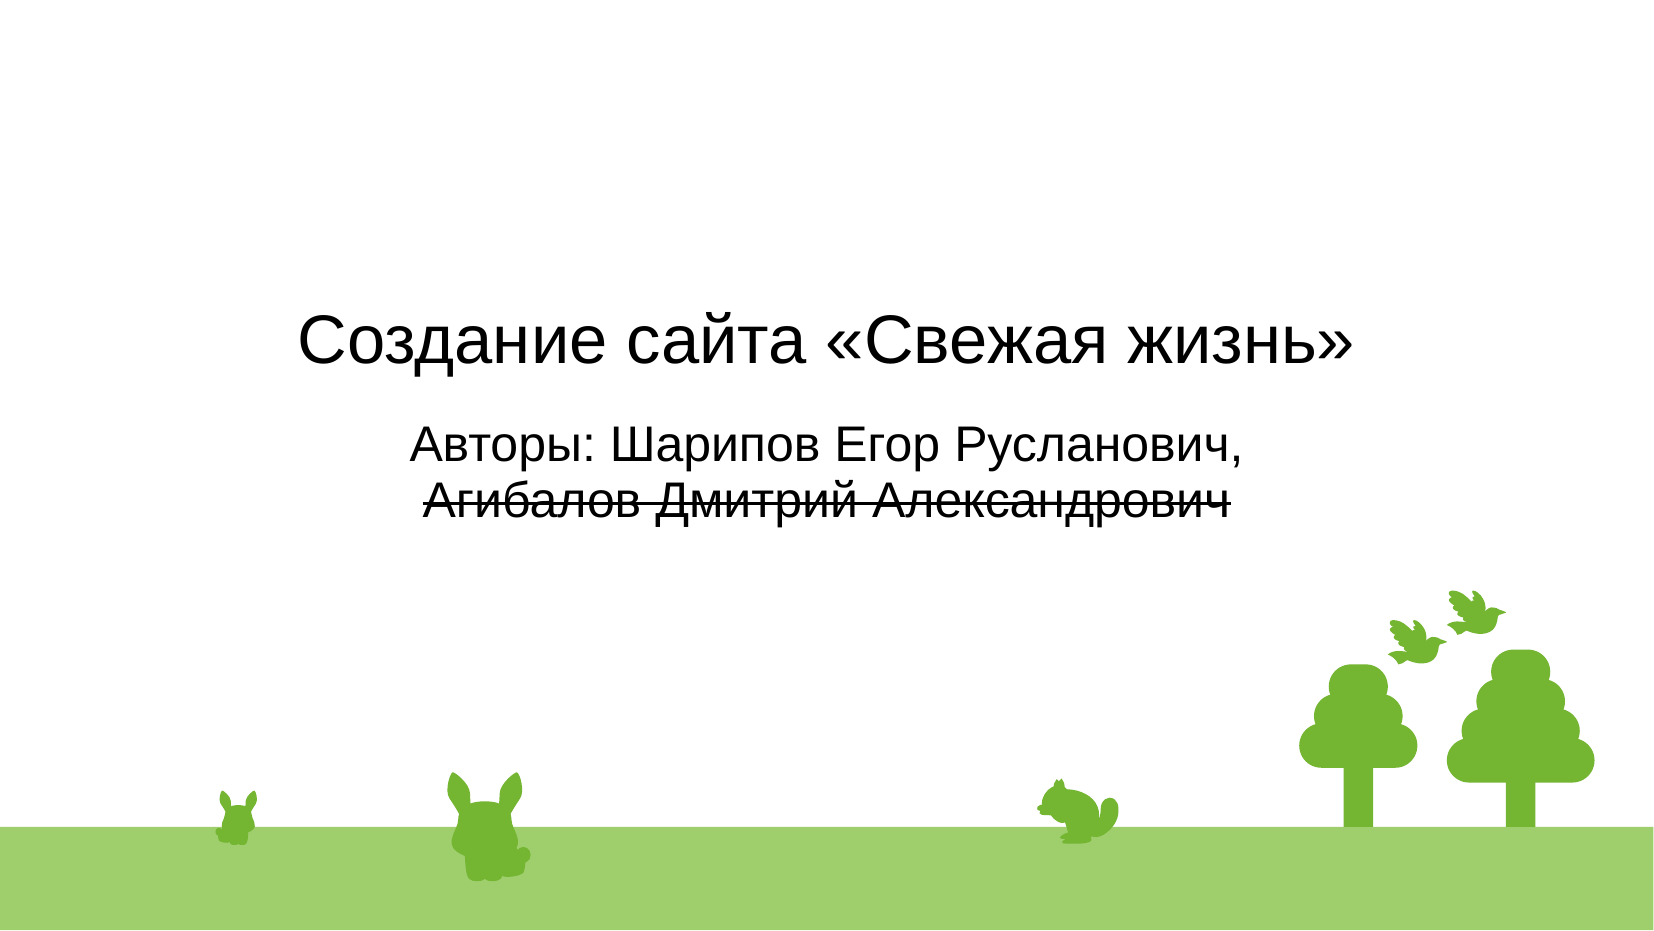

# Создание сайта «Свежая жизнь»
Авторы: Шарипов Егор Русланович,
Агибалов Дмитрий Александрович